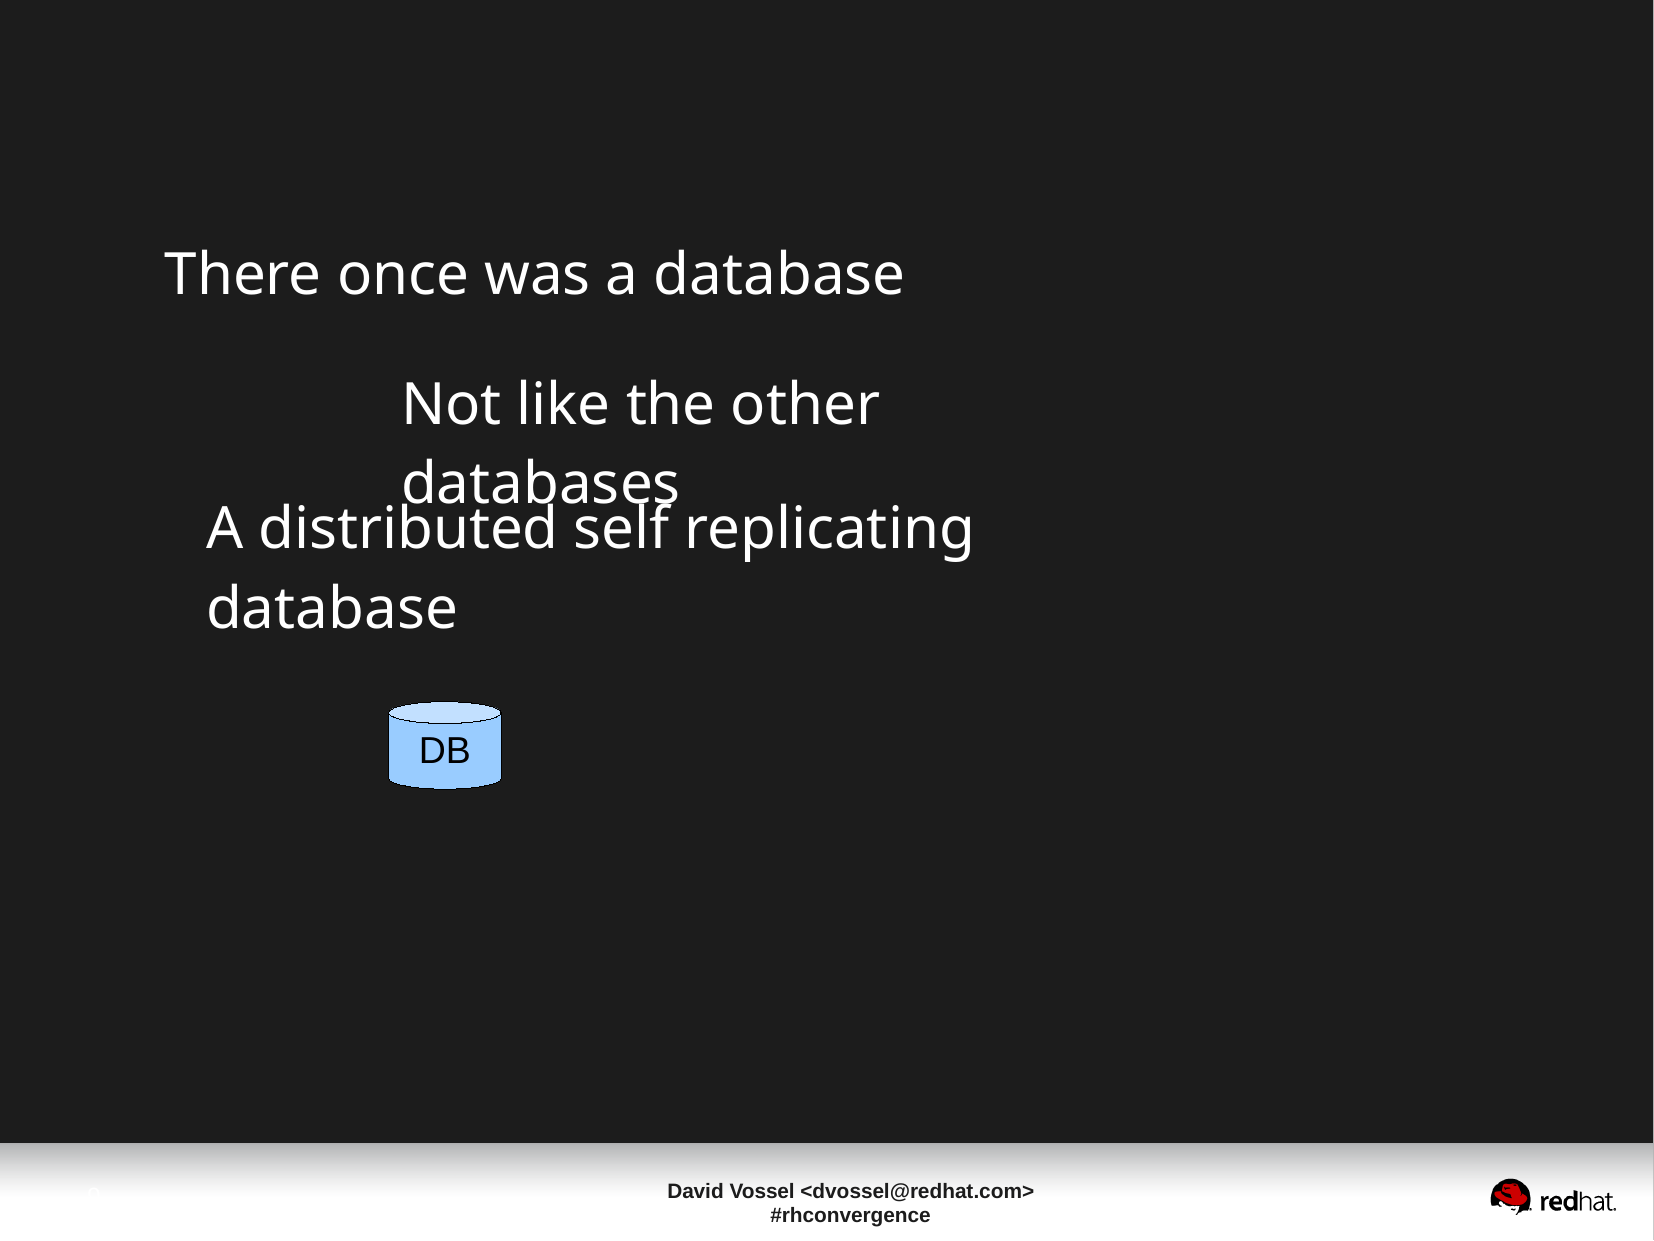

There once was a database
Not like the other databases
A distributed self replicating database
DB